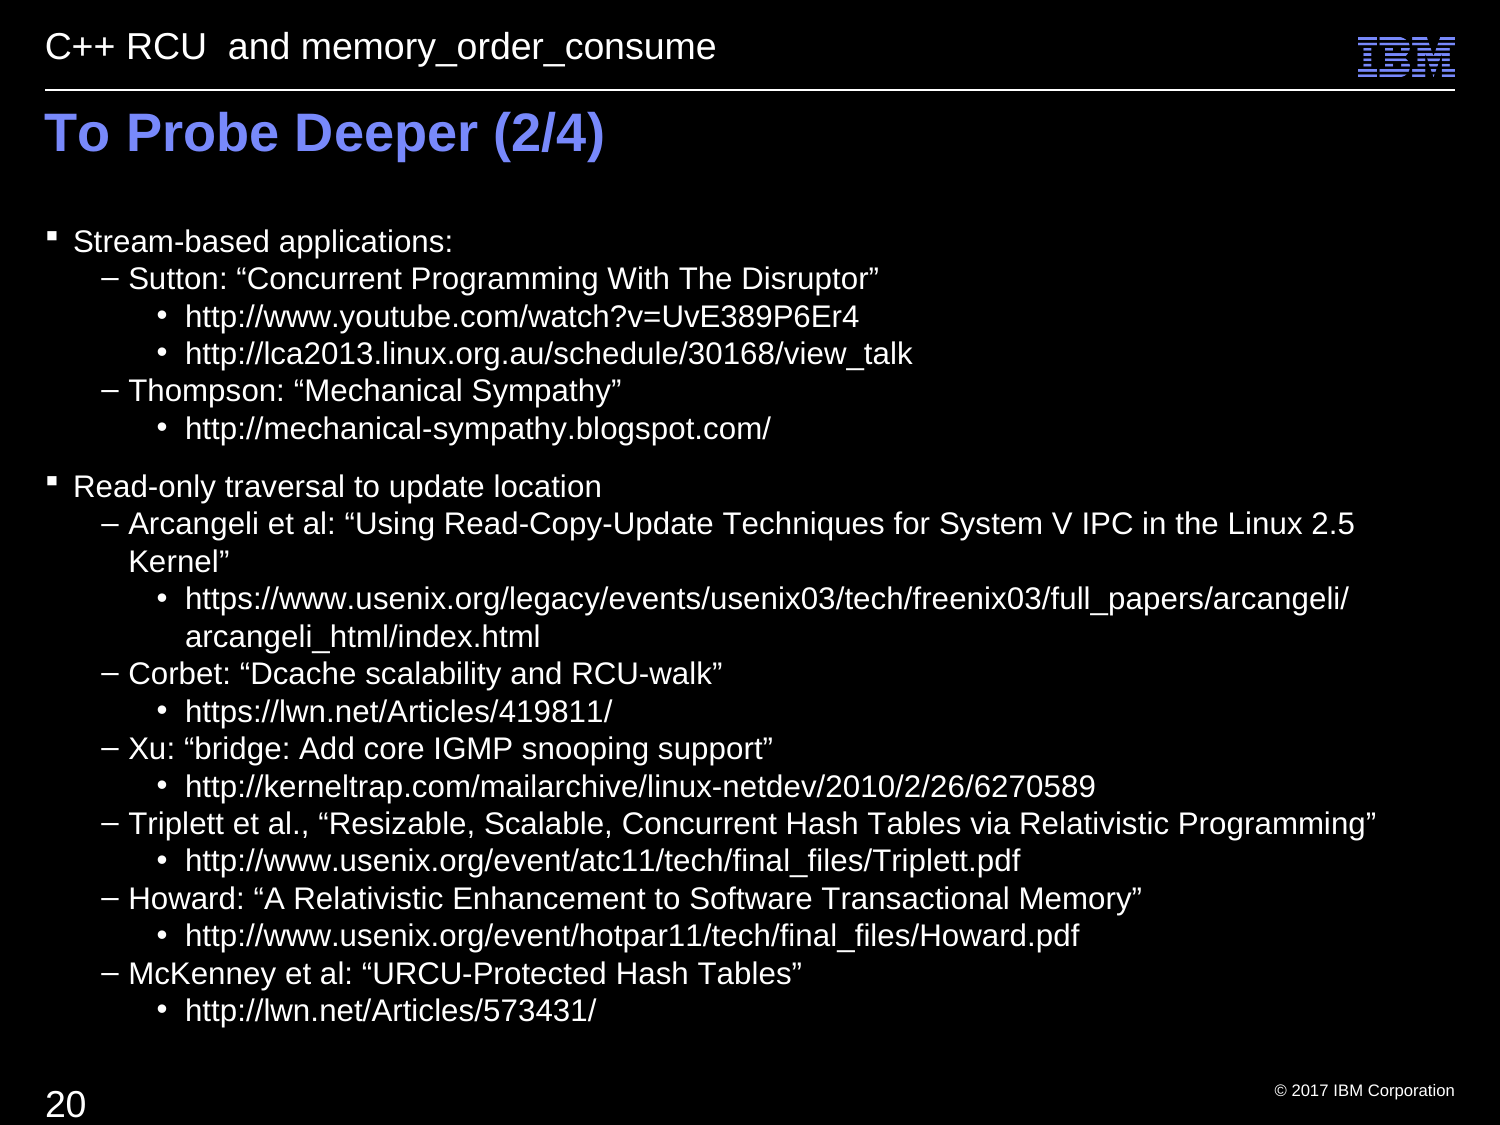

# To Probe Deeper (2/4)
Stream-based applications:
Sutton: “Concurrent Programming With The Disruptor”
http://www.youtube.com/watch?v=UvE389P6Er4
http://lca2013.linux.org.au/schedule/30168/view_talk
Thompson: “Mechanical Sympathy”
http://mechanical-sympathy.blogspot.com/
Read-only traversal to update location
Arcangeli et al: “Using Read-Copy-Update Techniques for System V IPC in the Linux 2.5 Kernel”
https://www.usenix.org/legacy/events/usenix03/tech/freenix03/full_papers/arcangeli/arcangeli_html/index.html
Corbet: “Dcache scalability and RCU-walk”
https://lwn.net/Articles/419811/
Xu: “bridge: Add core IGMP snooping support”
http://kerneltrap.com/mailarchive/linux-netdev/2010/2/26/6270589
Triplett et al., “Resizable, Scalable, Concurrent Hash Tables via Relativistic Programming”
http://www.usenix.org/event/atc11/tech/final_files/Triplett.pdf
Howard: “A Relativistic Enhancement to Software Transactional Memory”
http://www.usenix.org/event/hotpar11/tech/final_files/Howard.pdf
McKenney et al: “URCU-Protected Hash Tables”
http://lwn.net/Articles/573431/
20